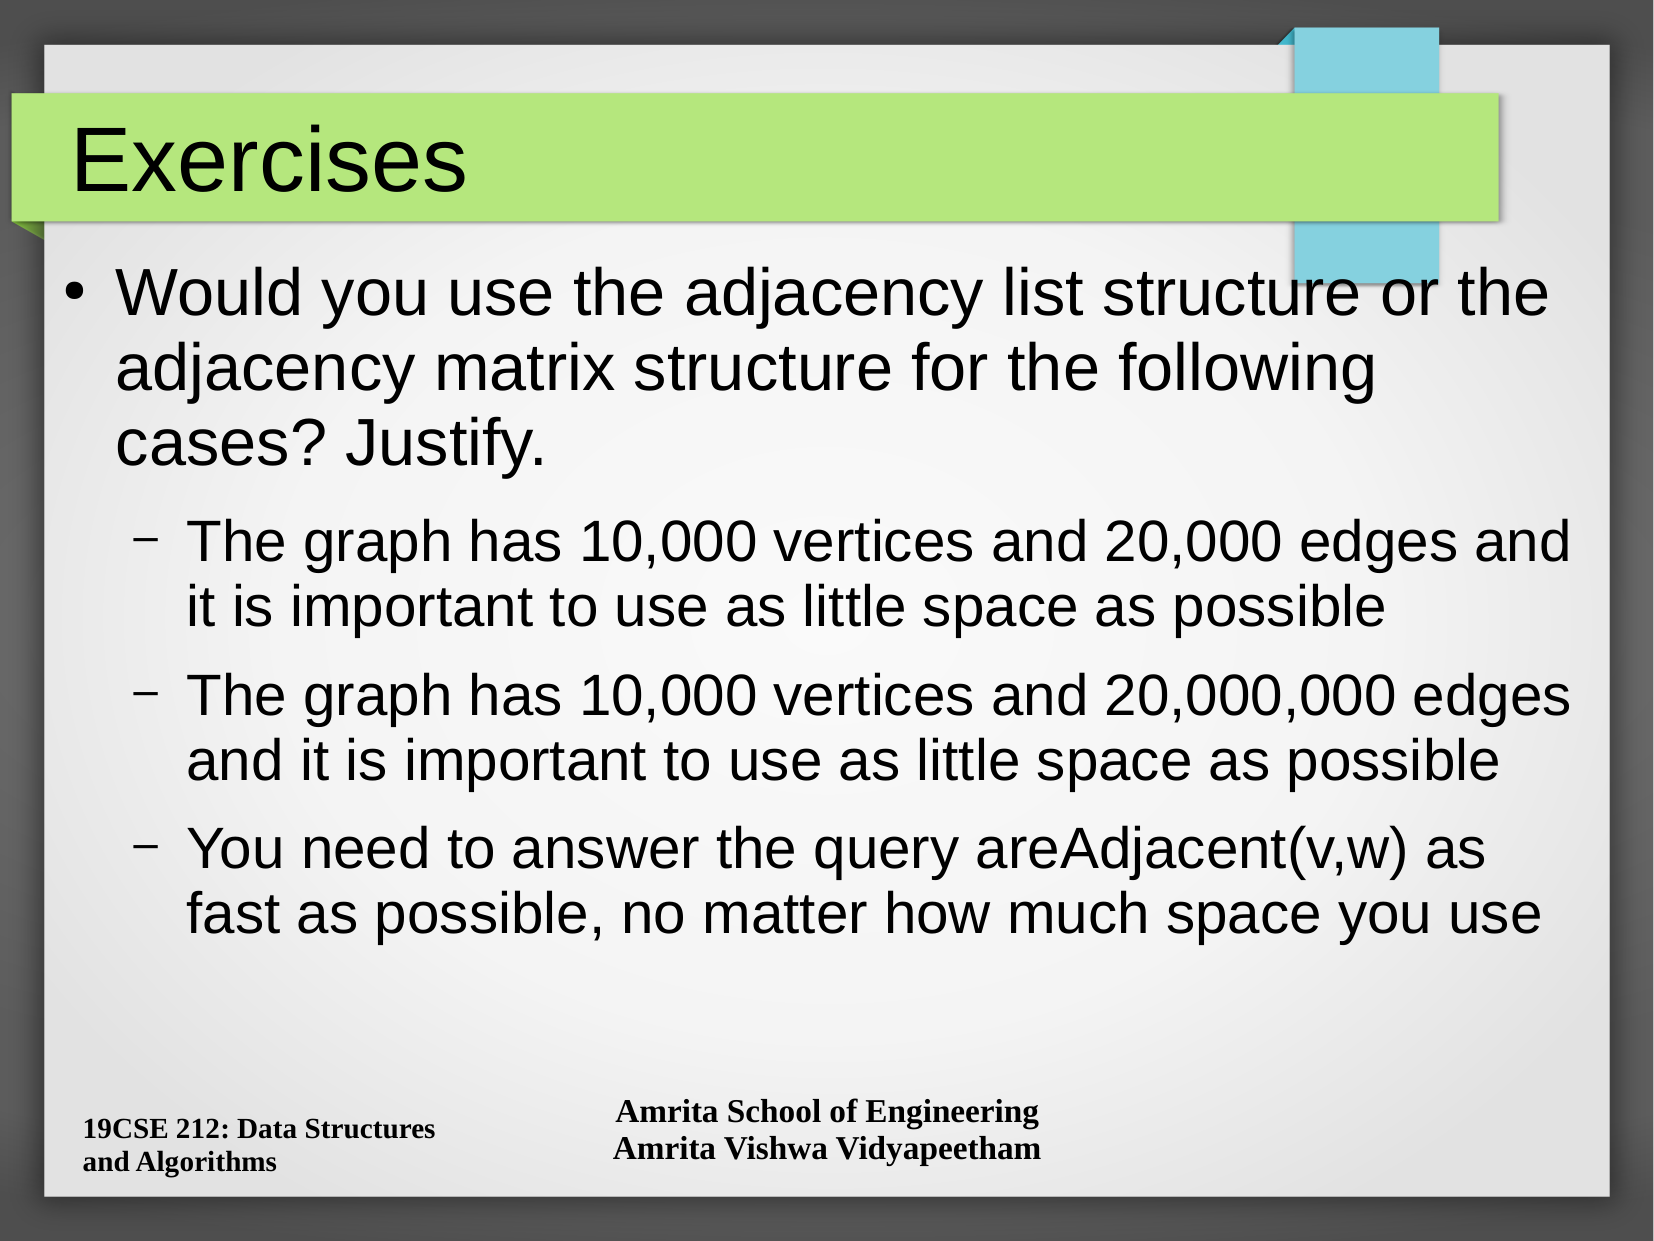

# Exercises
Would you use the adjacency list structure or the adjacency matrix structure for the following cases? Justify.
The graph has 10,000 vertices and 20,000 edges and it is important to use as little space as possible
The graph has 10,000 vertices and 20,000,000 edges and it is important to use as little space as possible
You need to answer the query areAdjacent(v,w) as fast as possible, no matter how much space you use